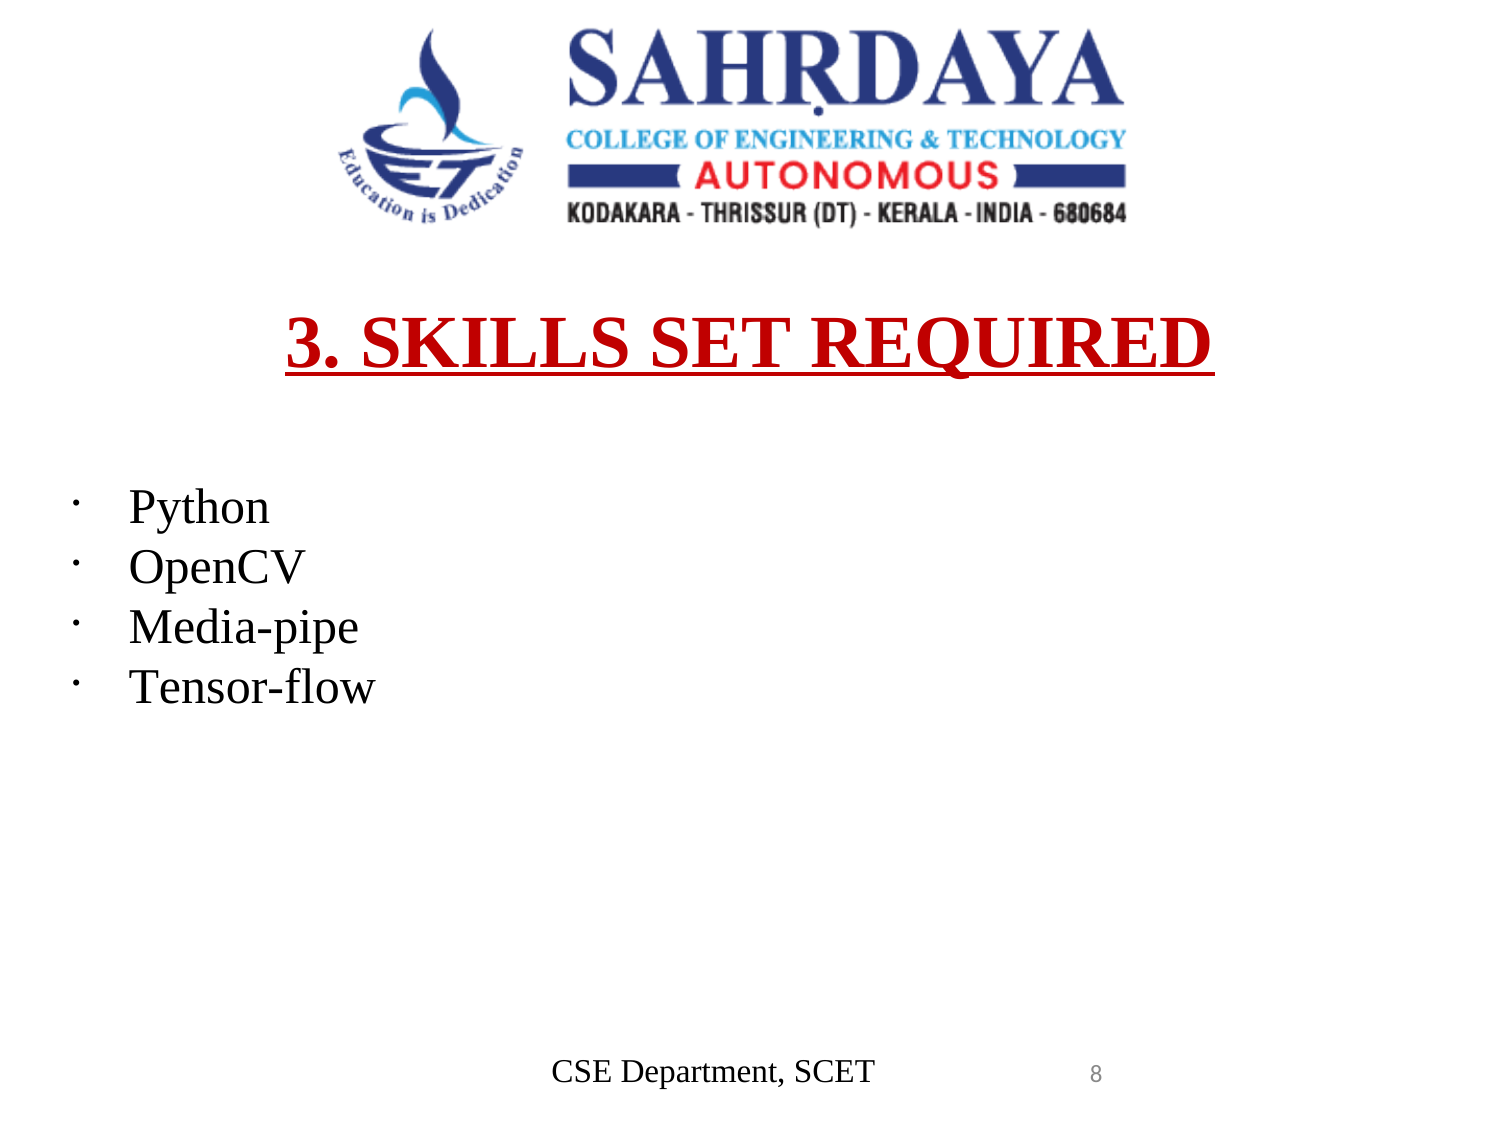

3. SKILLS SET REQUIRED
Python
OpenCV
Media-pipe
Tensor-flow
 CSE Department, SCET